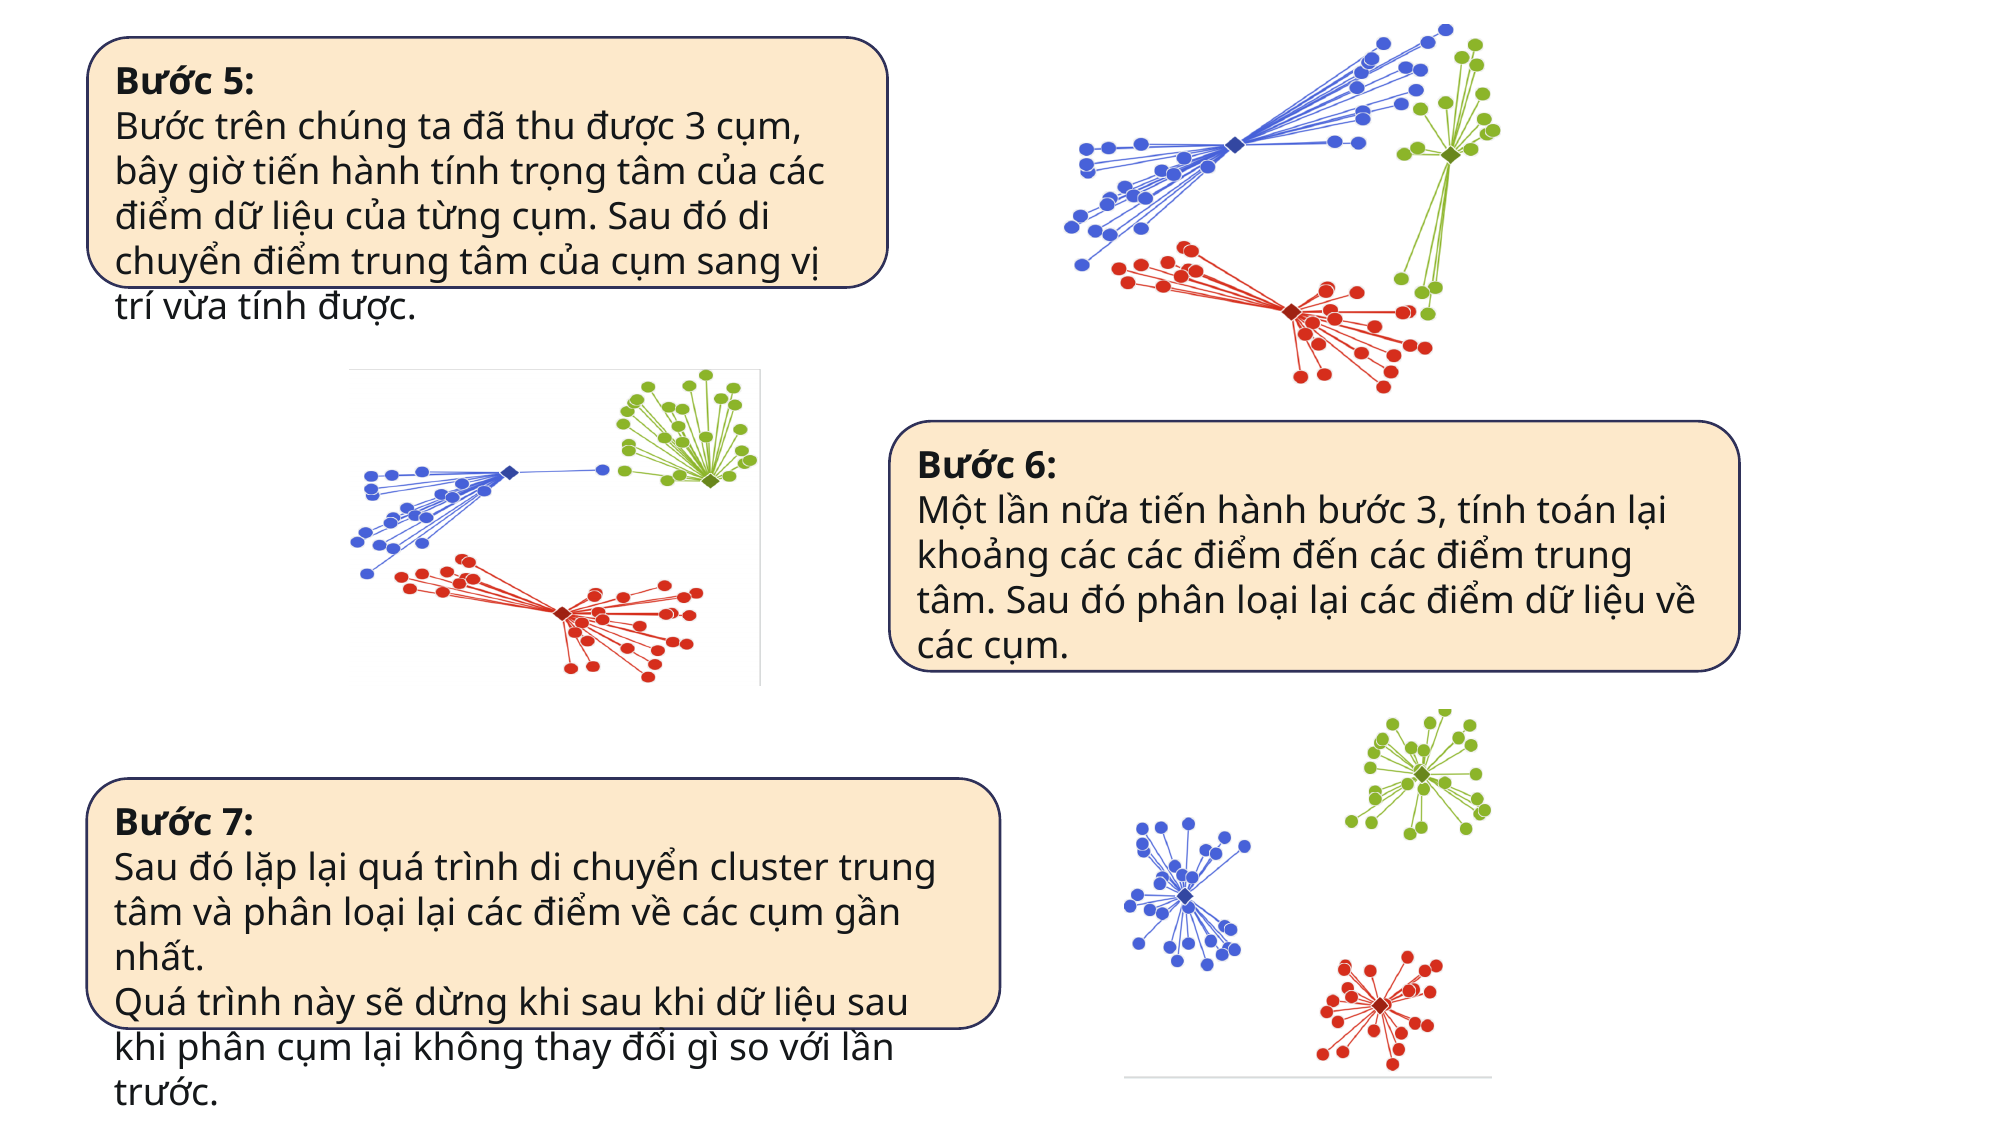

Bước 5:
Bước trên chúng ta đã thu được 3 cụm, bây giờ tiến hành tính trọng tâm của các điểm dữ liệu của từng cụm. Sau đó di chuyển điểm trung tâm của cụm sang vị trí vừa tính được.
Bước 6:
Một lần nữa tiến hành bước 3, tính toán lại khoảng các các điểm đến các điểm trung tâm. Sau đó phân loại lại các điểm dữ liệu về các cụm.
#
Bước 7:
Sau đó lặp lại quá trình di chuyển cluster trung tâm và phân loại lại các điểm về các cụm gần nhất.
Quá trình này sẽ dừng khi sau khi dữ liệu sau khi phân cụm lại không thay đổi gì so với lần trước.